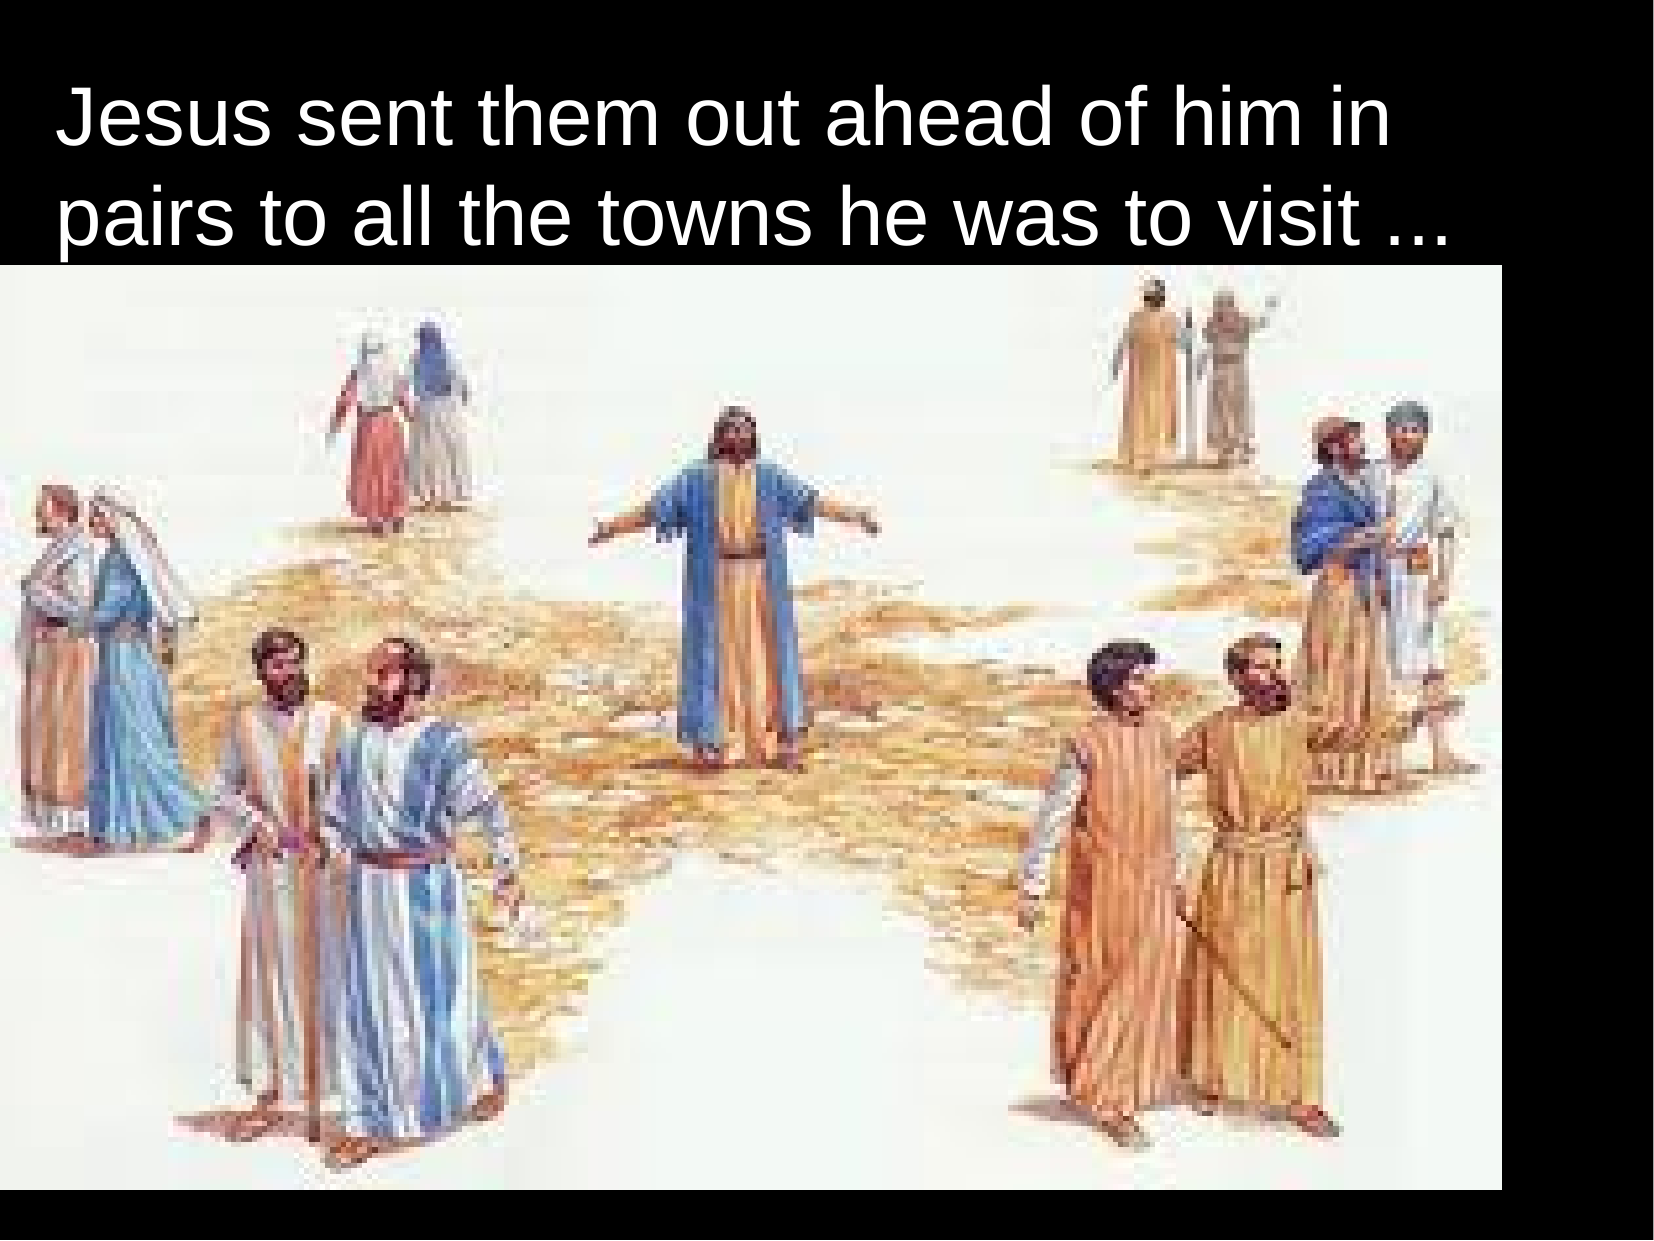

Jesus sent them out ahead of him in pairs to all the towns he was to visit ...
#